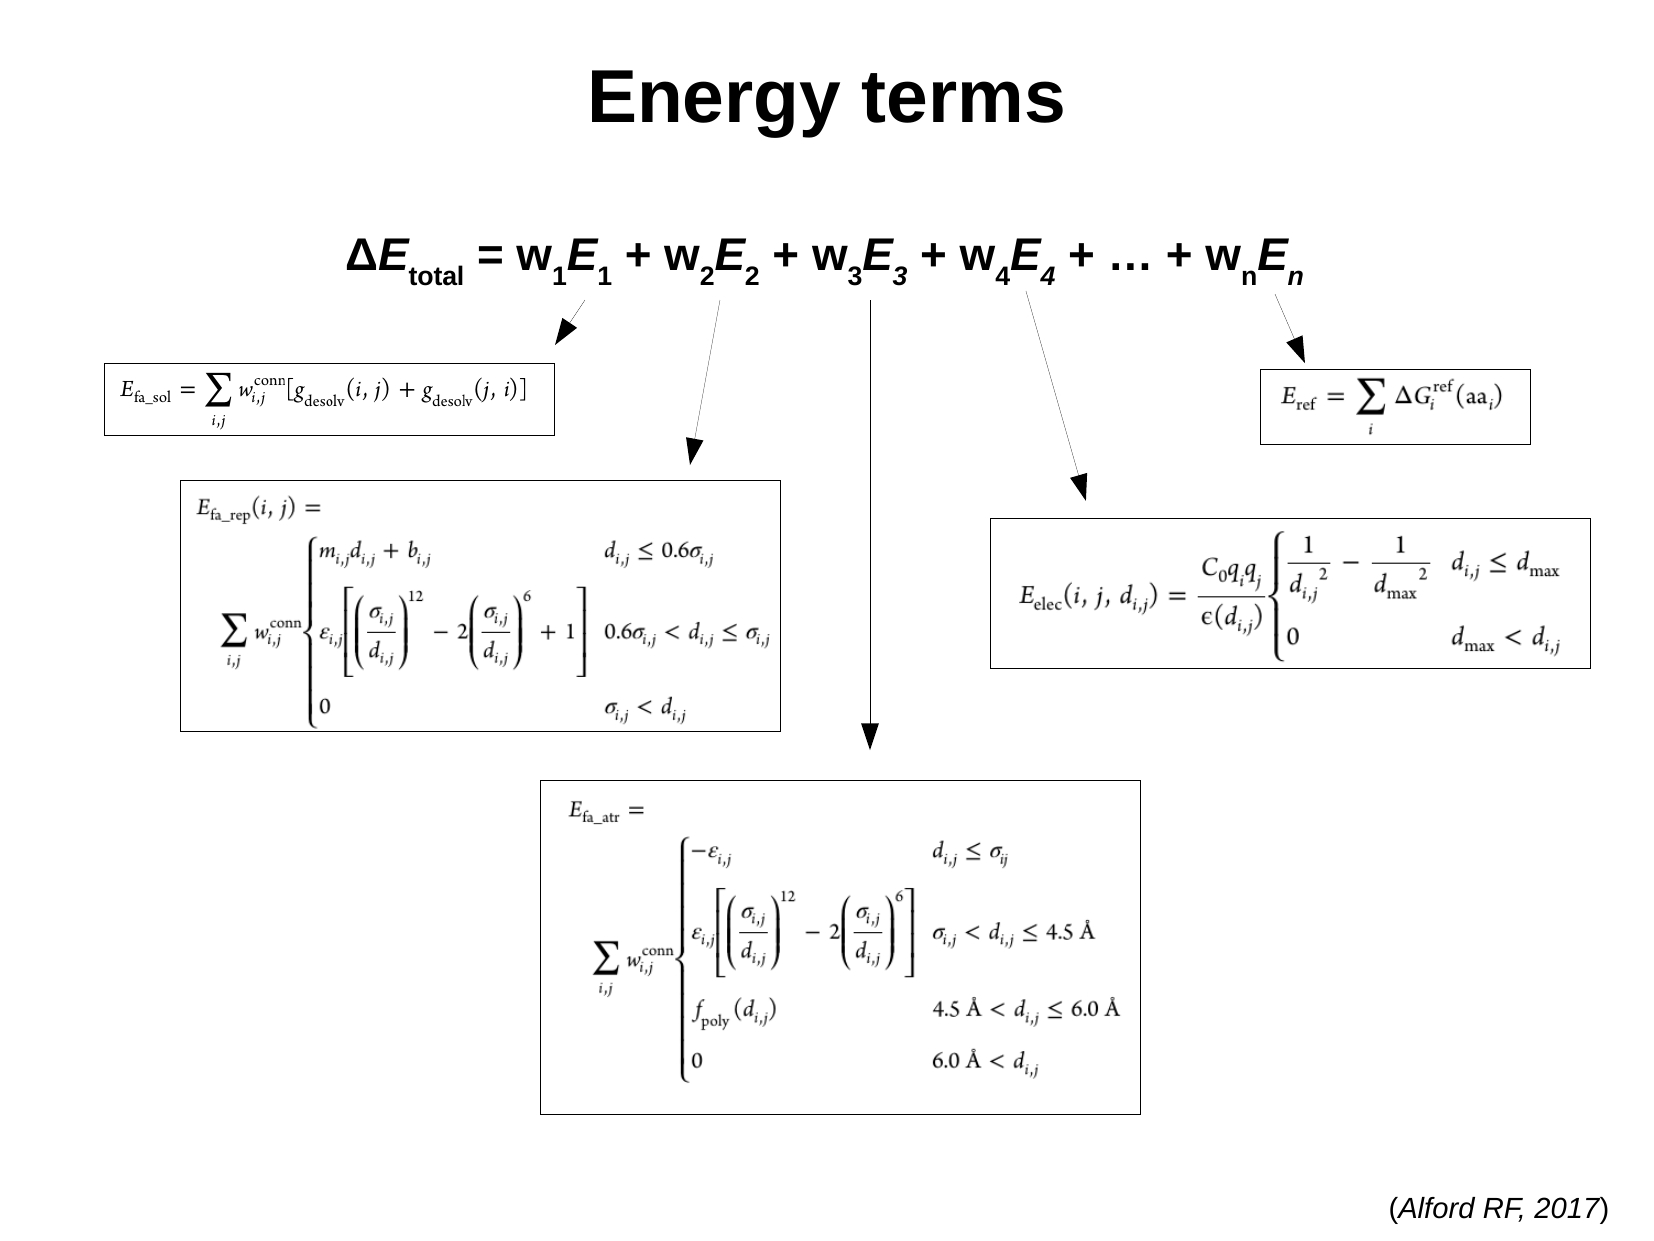

Energy terms
ΔEtotal = w1E1 + w2E2 + w3E3 + w4E4 + … + wnEn
(Alford RF, 2017)